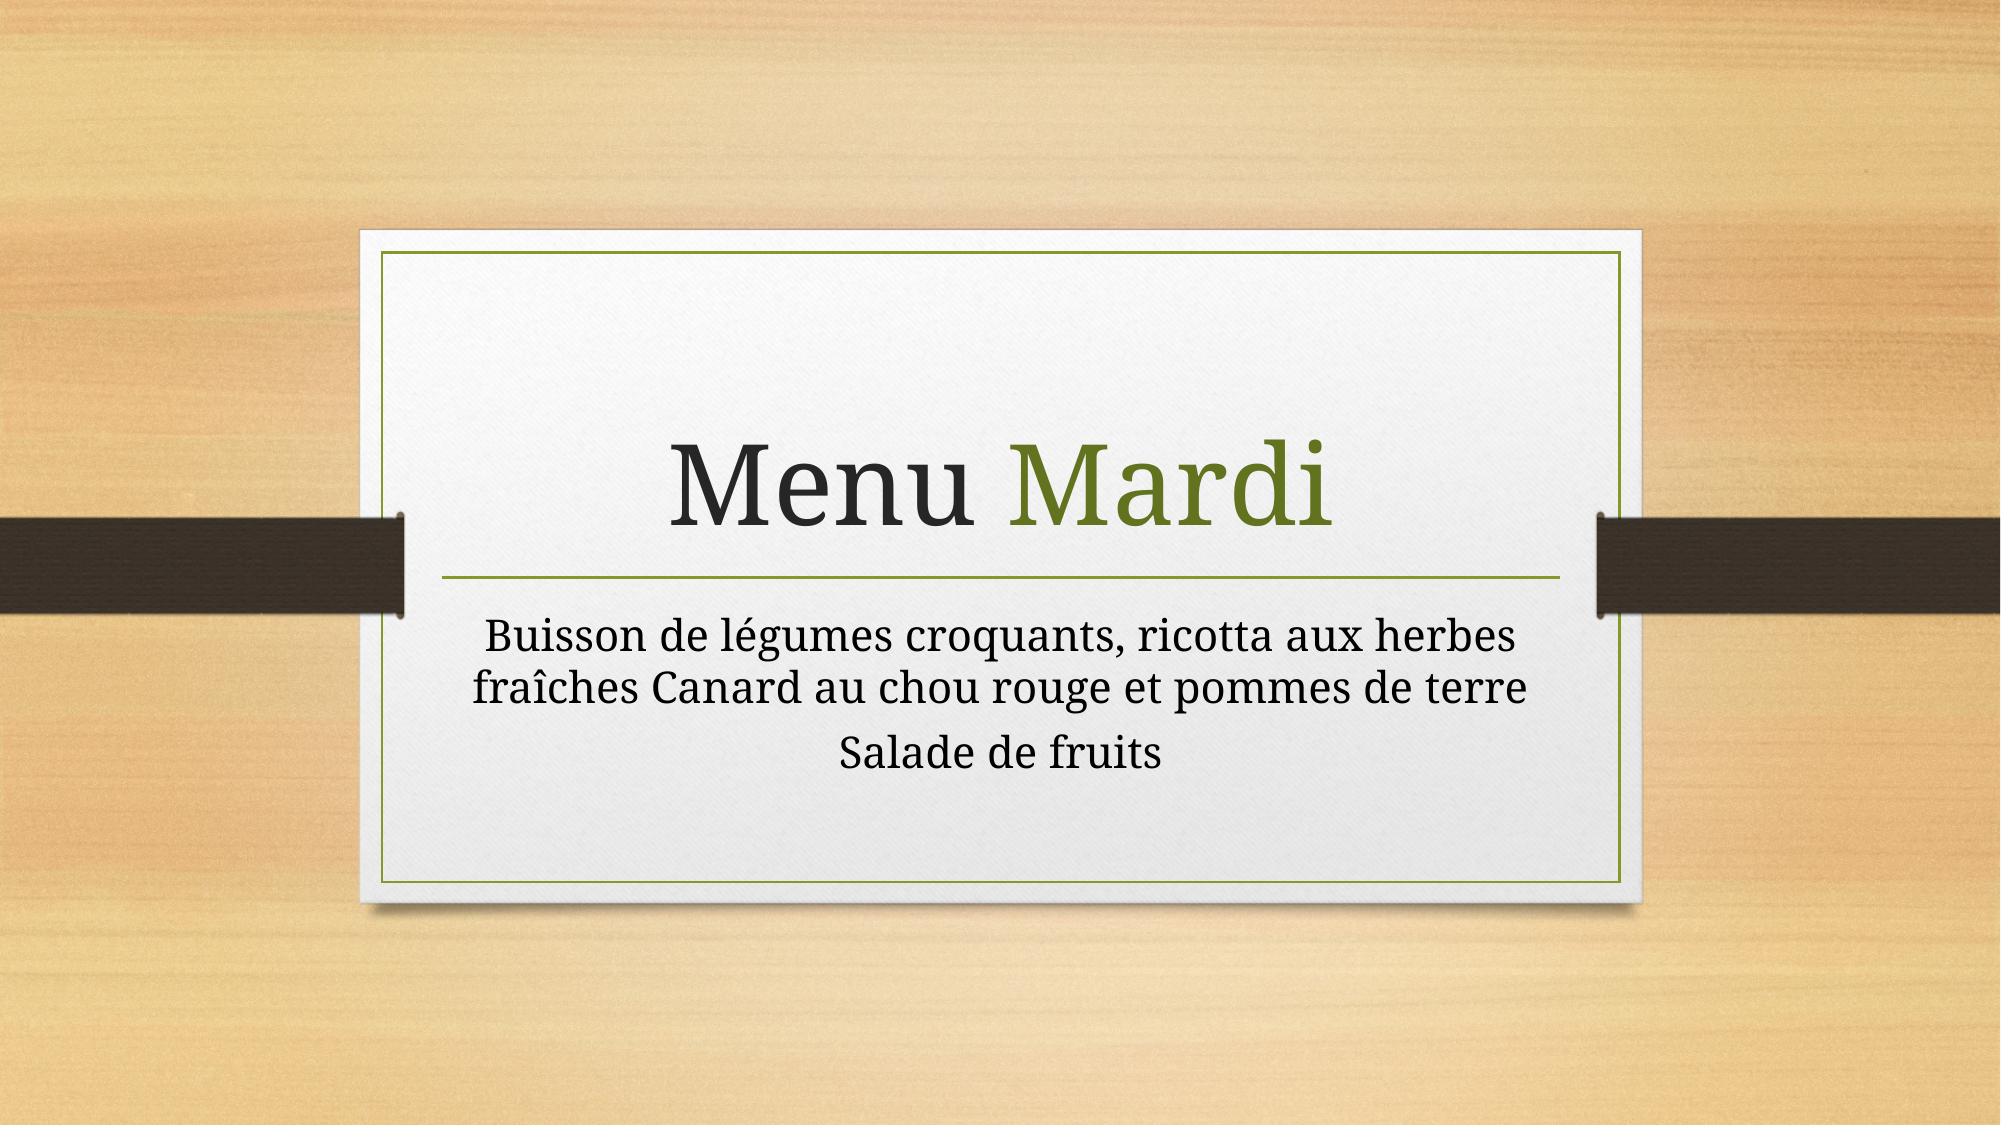

# Menu Mardi
Buisson de légumes croquants, ricotta aux herbes fraîches Canard au chou rouge et pommes de terre
Salade de fruits